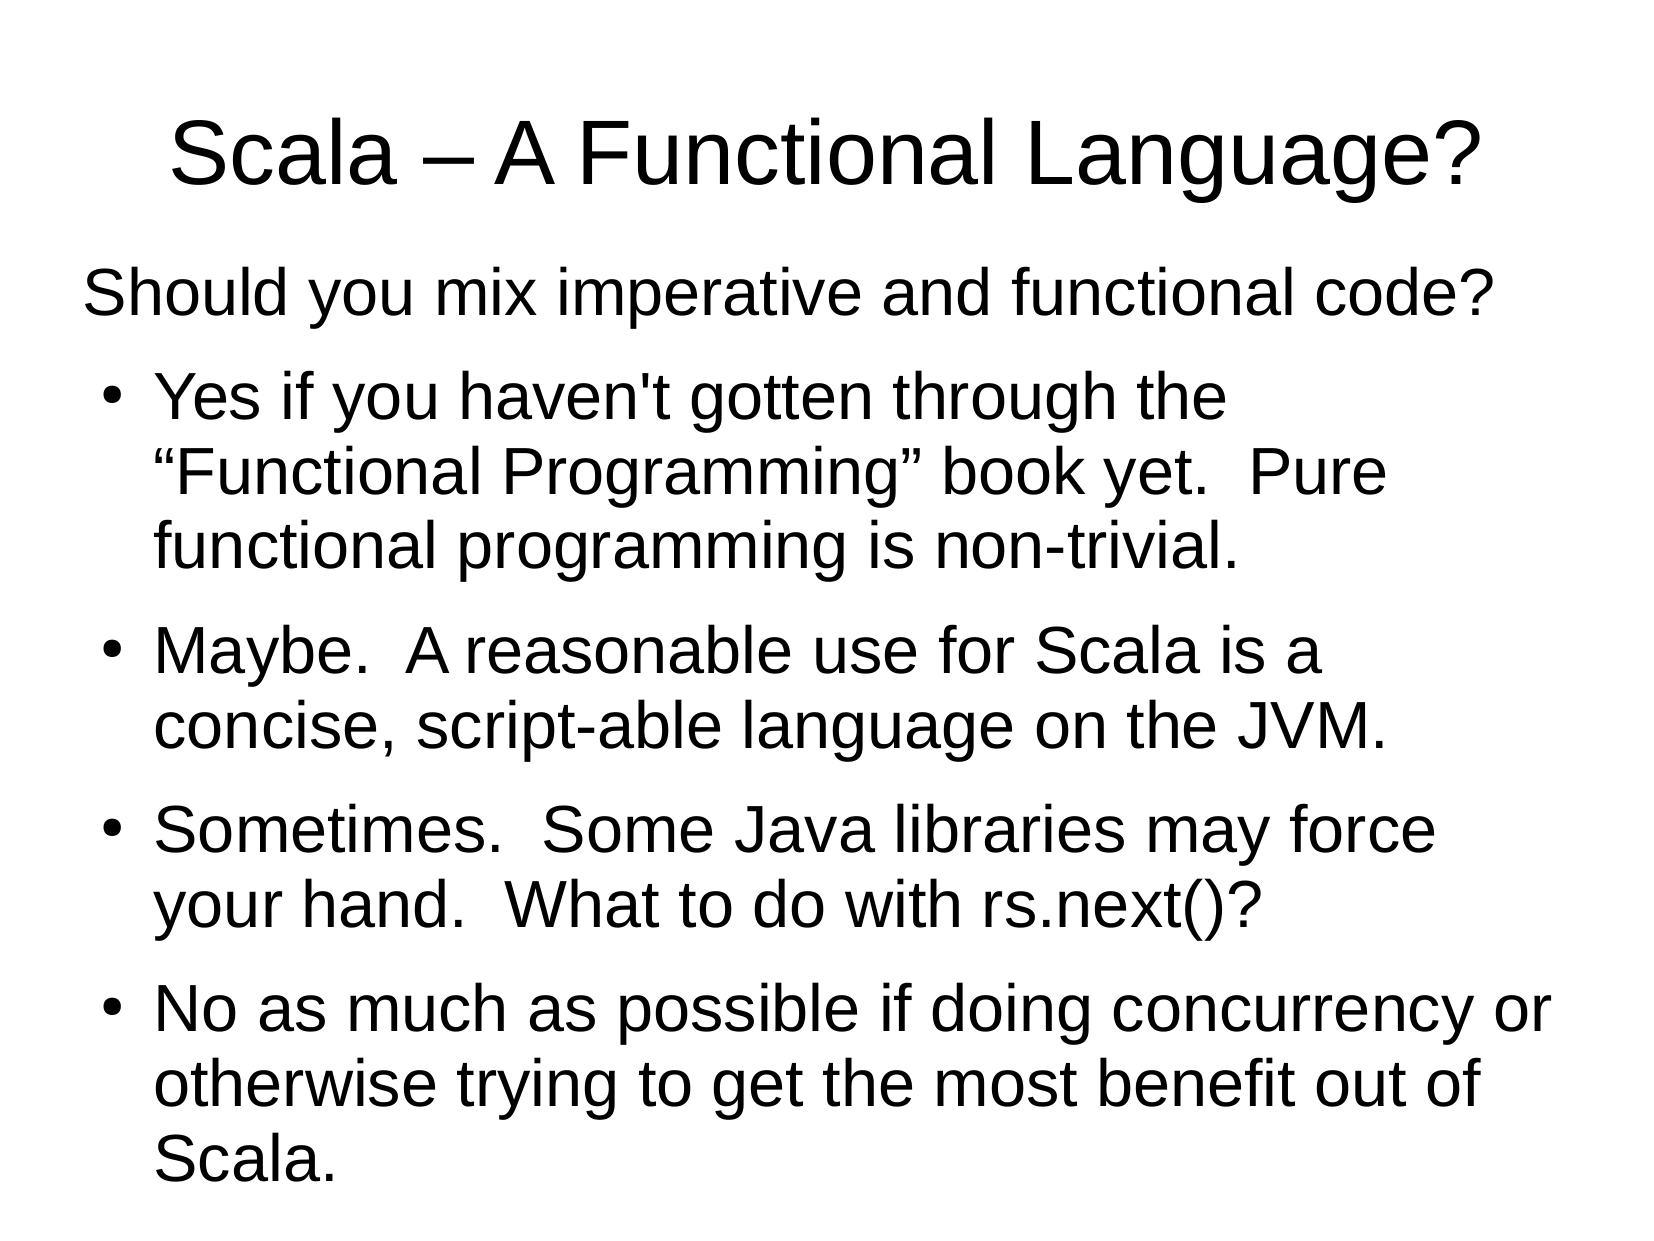

# Scala – A Functional Language?
Should you mix imperative and functional code?
Yes if you haven't gotten through the “Functional Programming” book yet. Pure functional programming is non-trivial.
Maybe. A reasonable use for Scala is a concise, script-able language on the JVM.
Sometimes. Some Java libraries may force your hand. What to do with rs.next()?
No as much as possible if doing concurrency or otherwise trying to get the most benefit out of Scala.